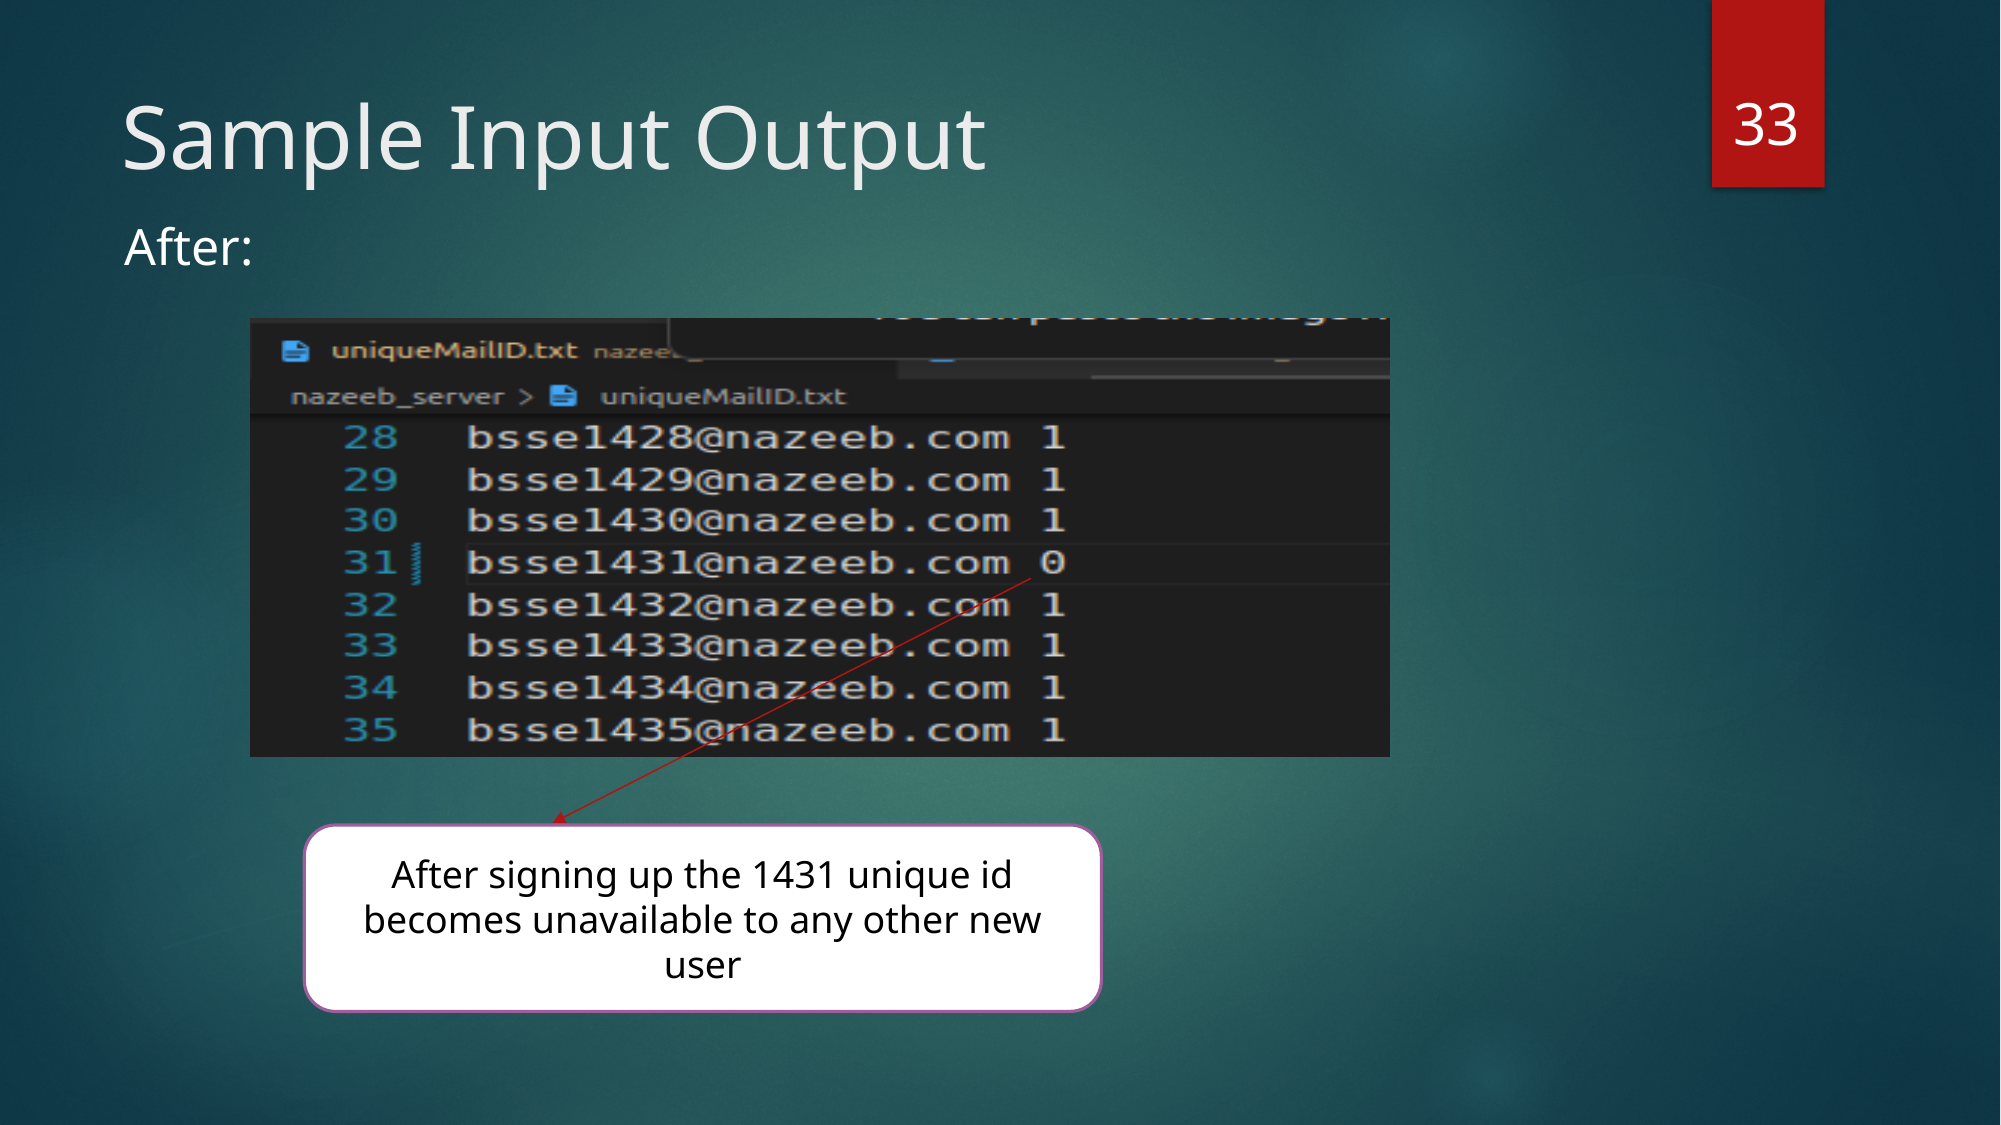

33
# Sample Input Output
After:
After signing up the 1431 unique id becomes unavailable to any other new user